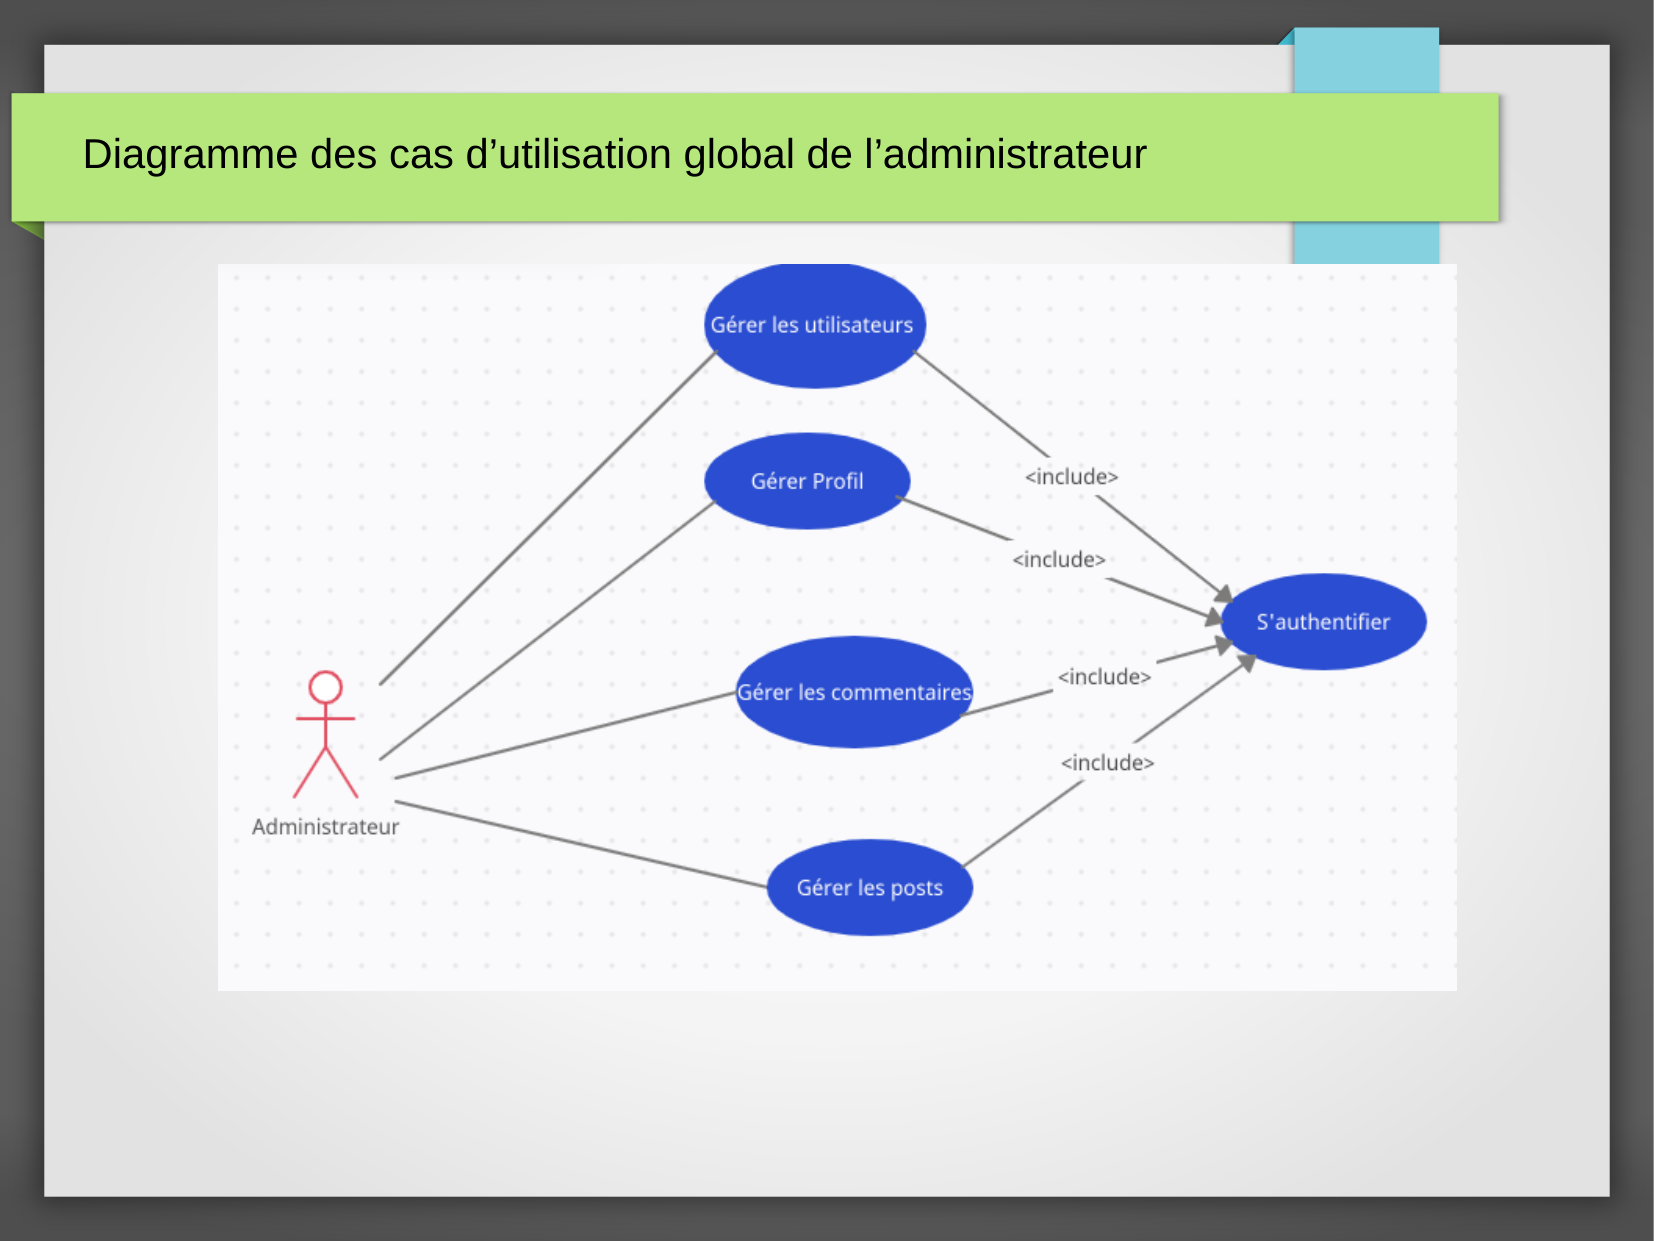

# Diagramme des cas d’utilisation global de l’administrateur